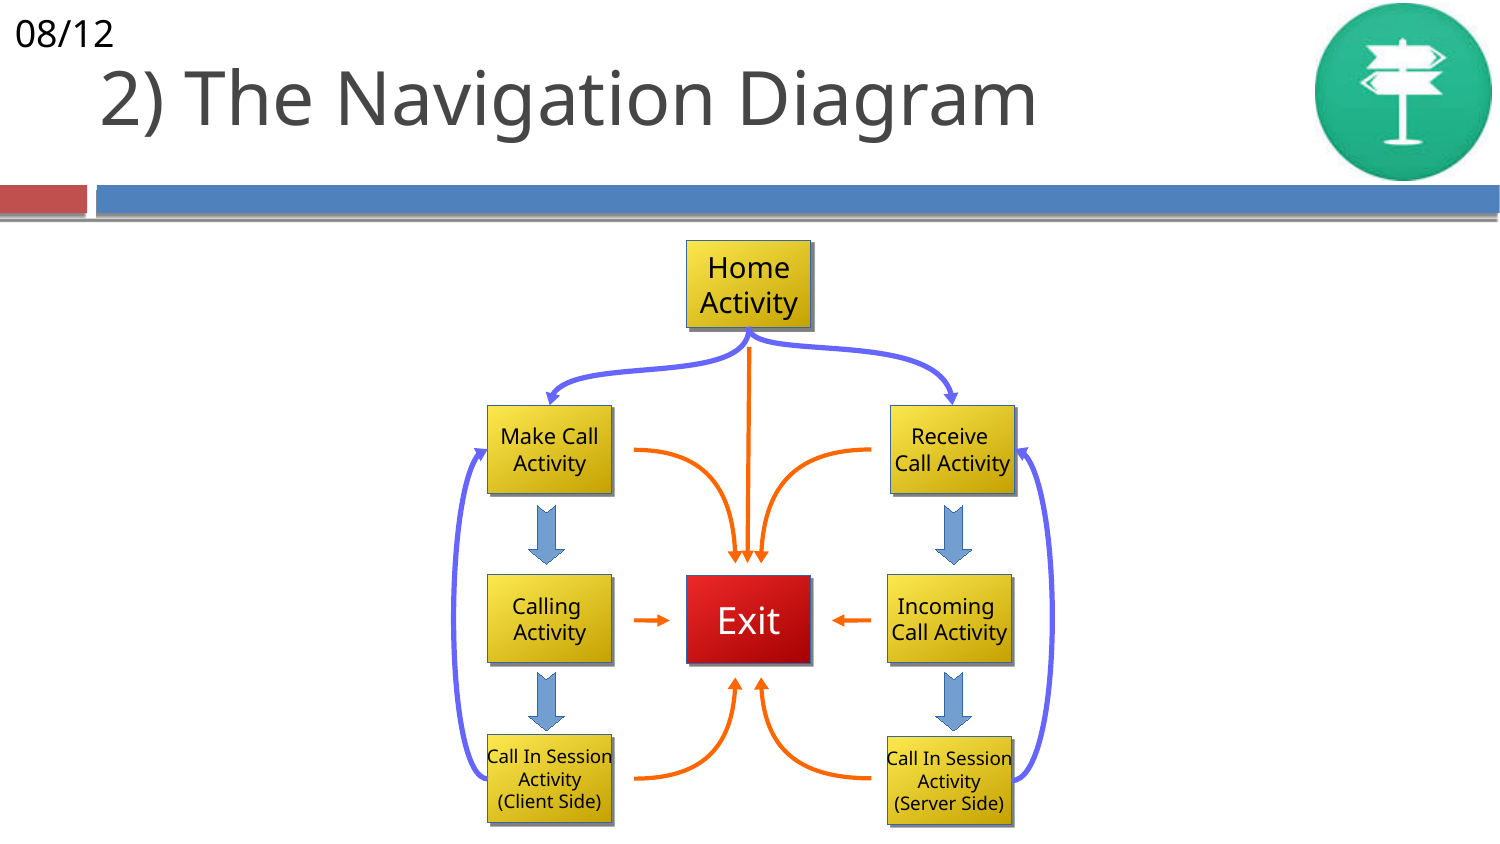

08/12
2) The Navigation Diagram
Home
Activity
Make Call
Activity
Receive
Call Activity
Calling
Activity
Incoming
Call Activity
Exit
Call In Session
Activity
(Client Side)
Call In Session
Activity
(Server Side)